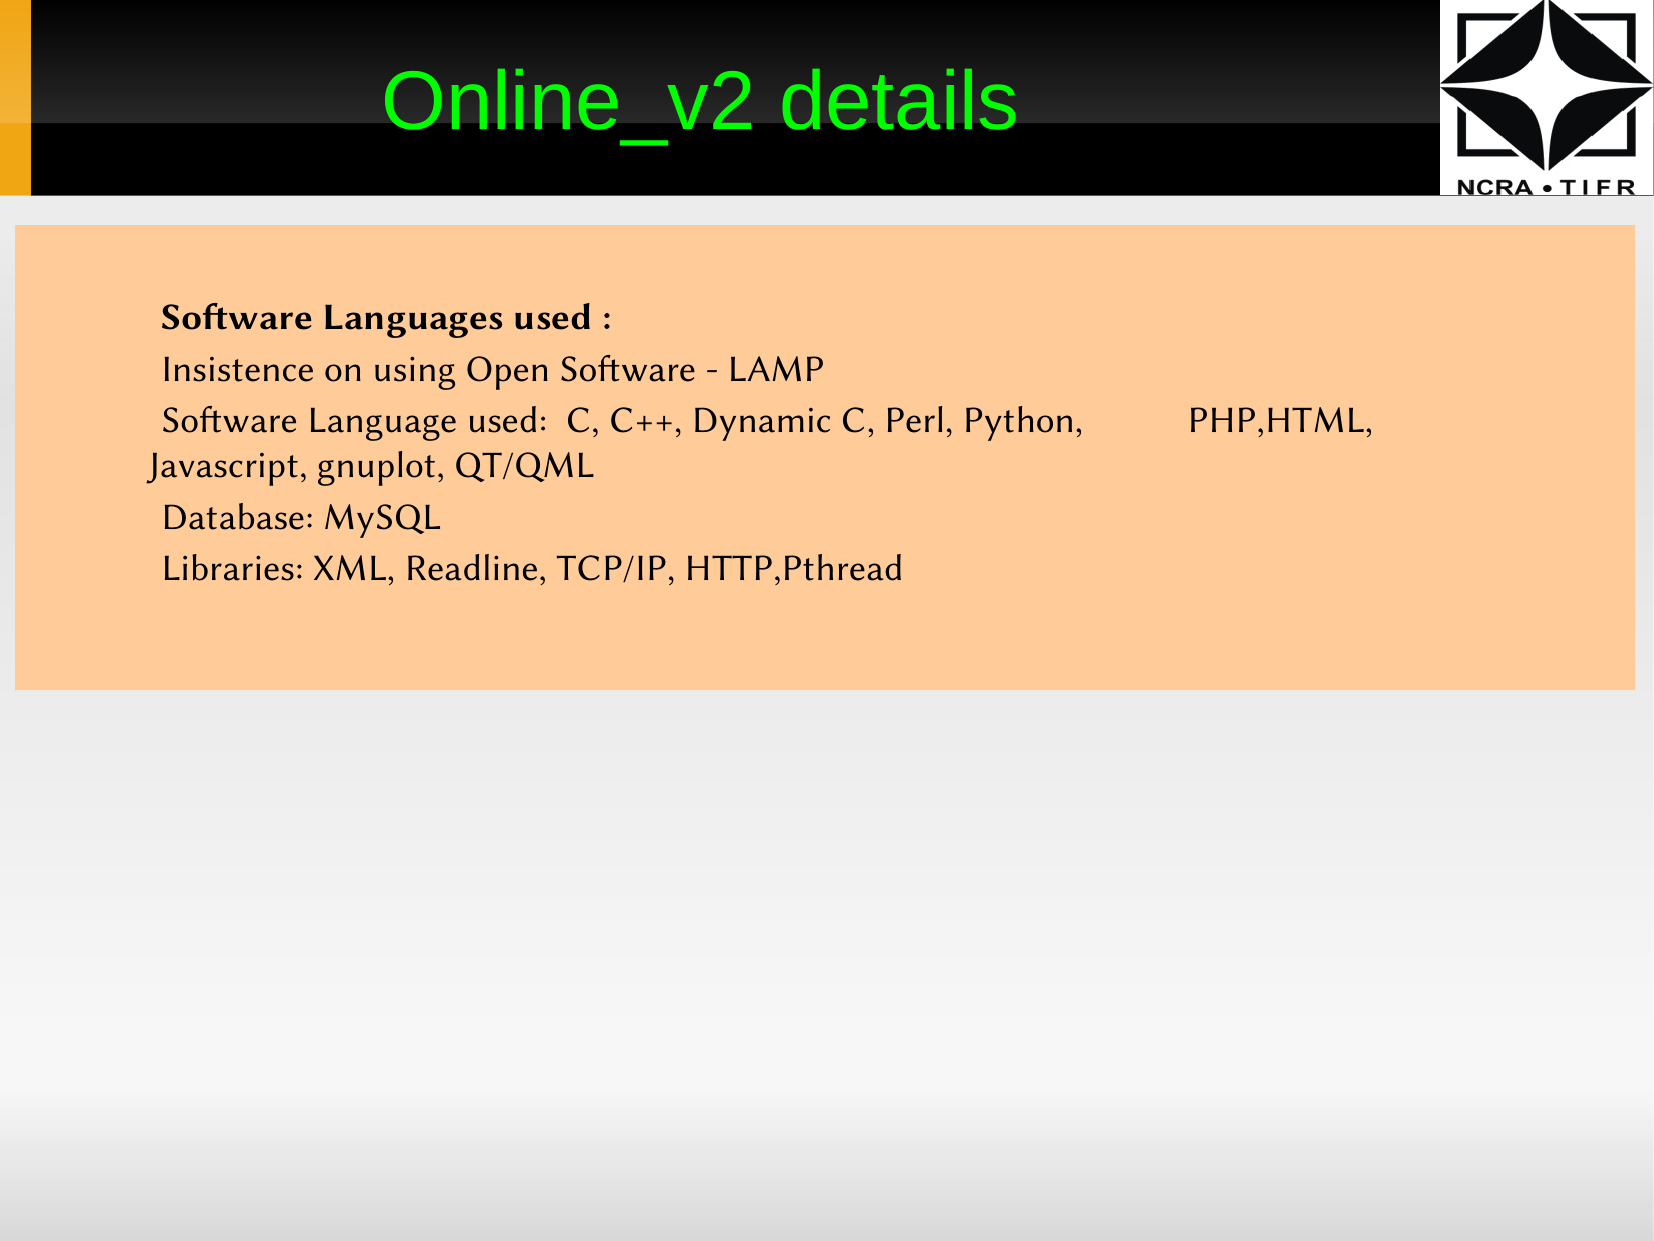

Online_v2 details
Software Languages used :
Insistence on using Open Software - LAMP
Software Language used: C, C++, Dynamic C, Perl, Python, PHP,HTML, Javascript, gnuplot, QT/QML
Database: MySQL
Libraries: XML, Readline, TCP/IP, HTTP,Pthread